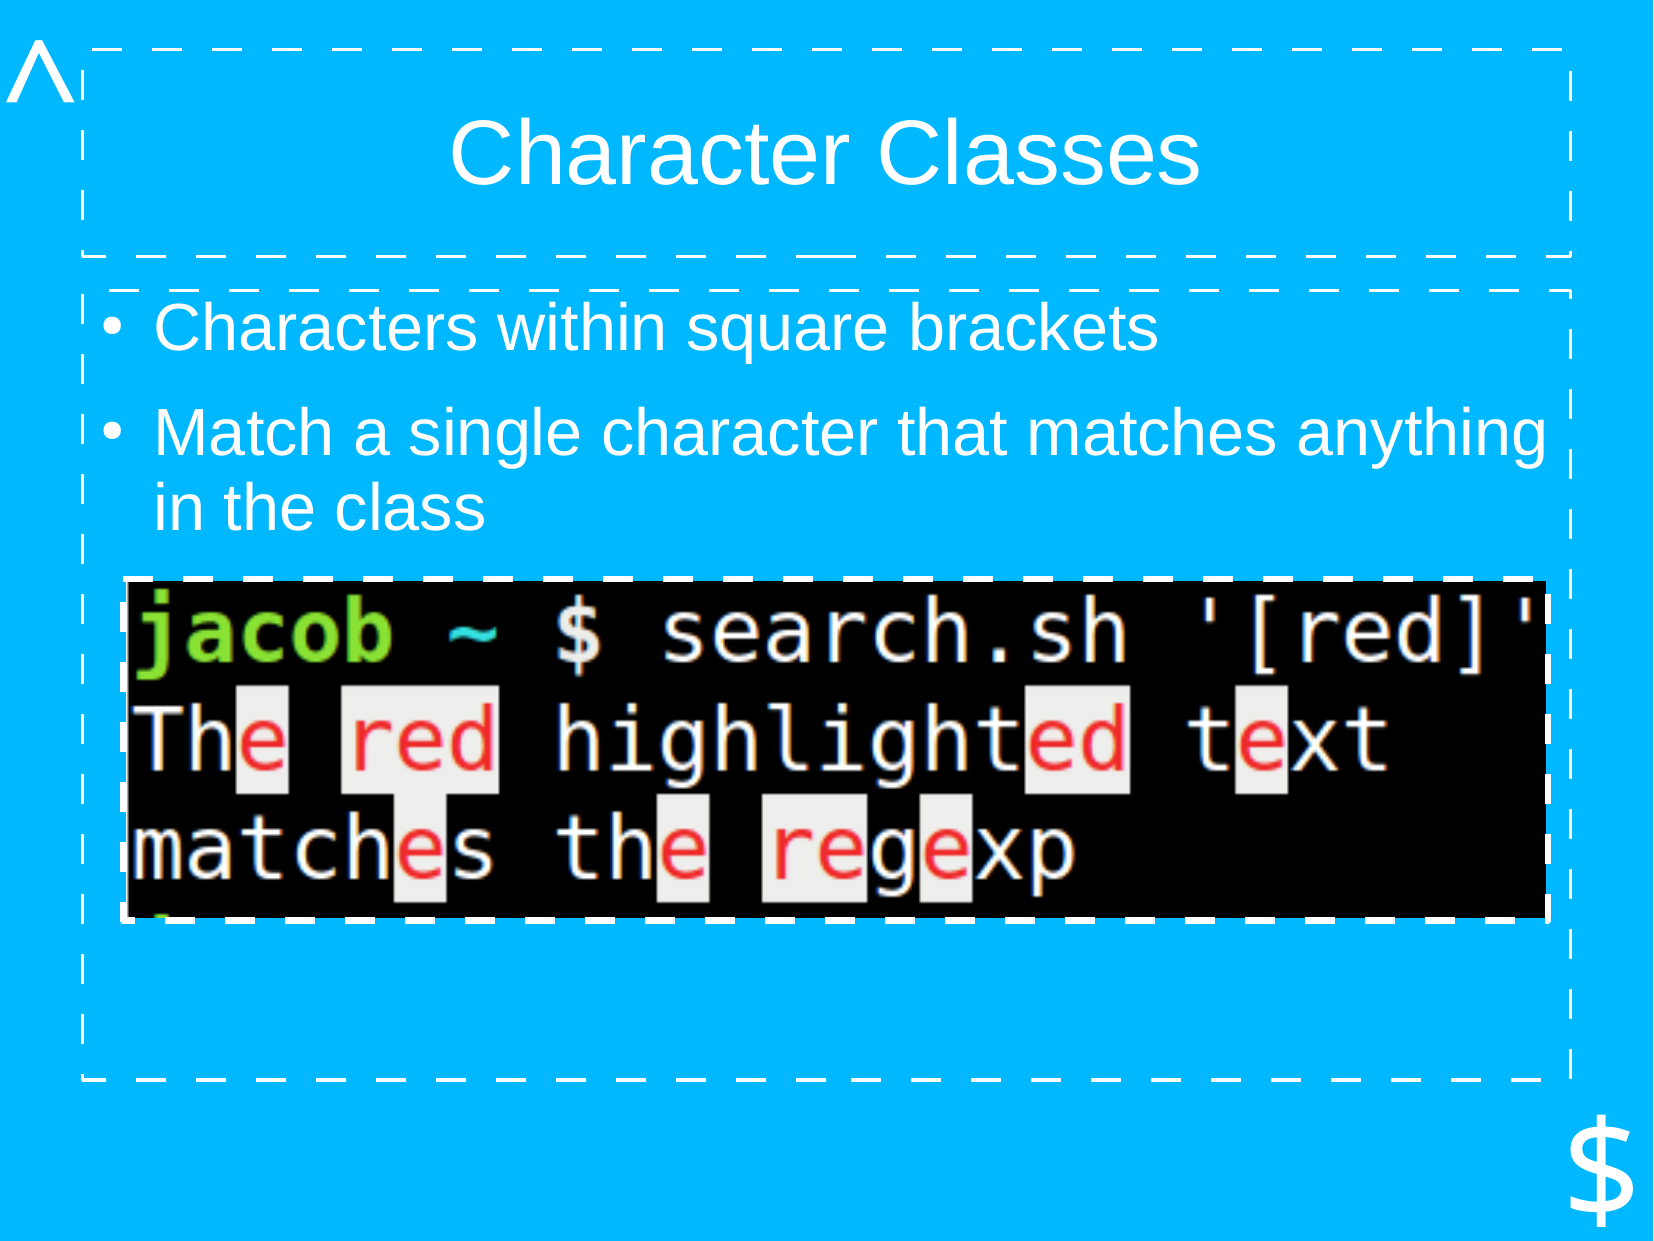

# Character Classes
Characters within square brackets
Match a single character that matches anything in the class